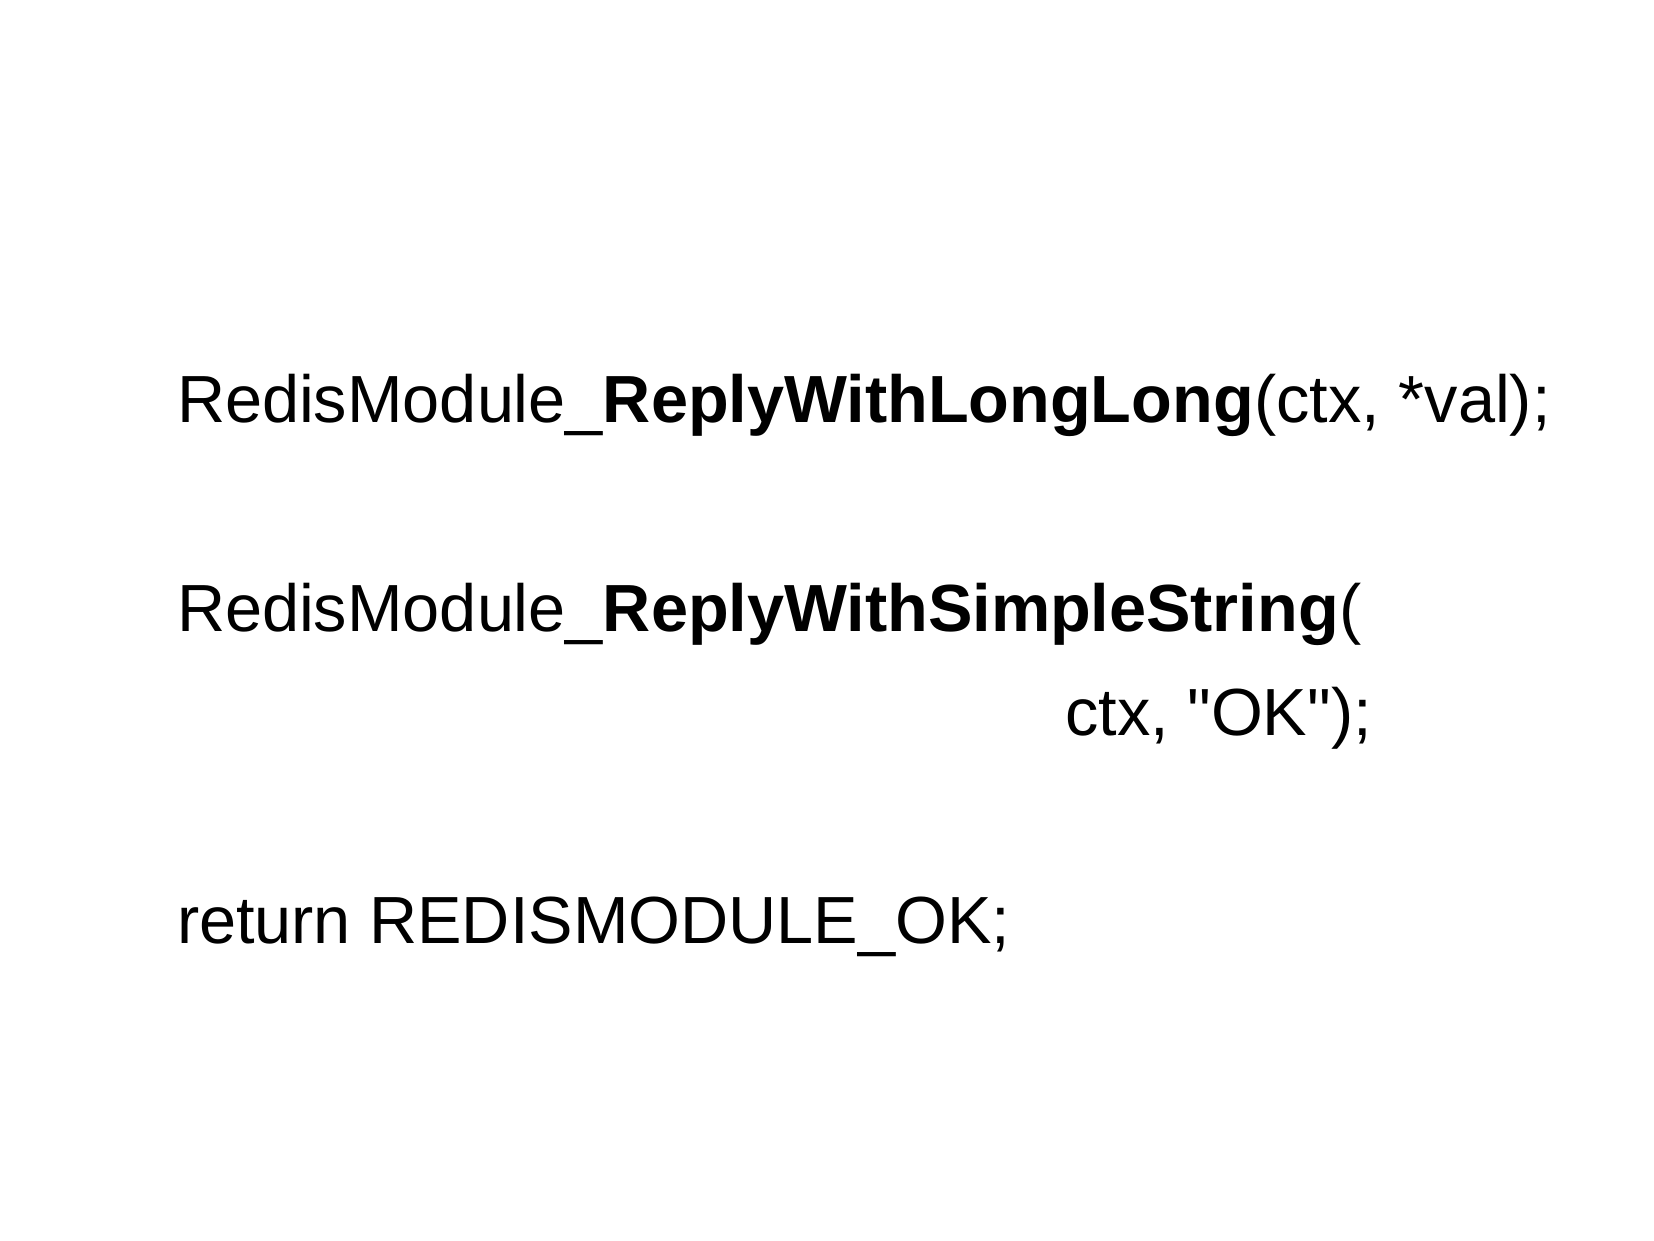

# RedisModule_ReplyWithLongLong(ctx, *val);
RedisModule_ReplyWithSimpleString(
 ctx, "OK");
return REDISMODULE_OK;